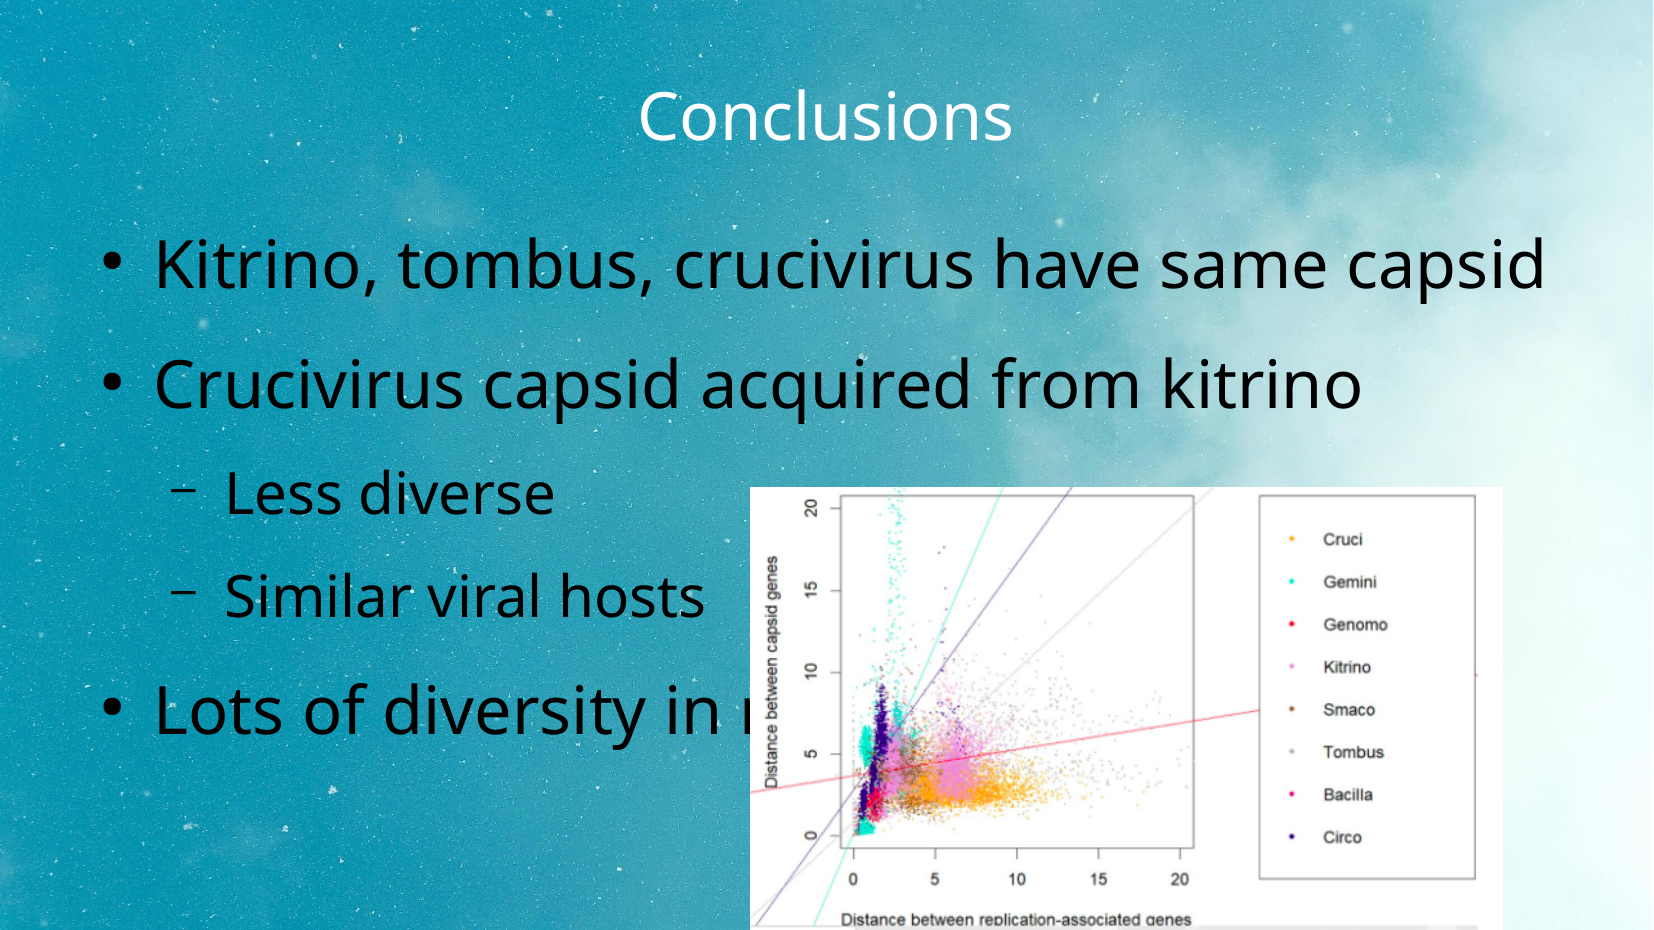

# Conclusions
Kitrino, tombus, crucivirus have same capsid
Crucivirus capsid acquired from kitrino
Less diverse
Similar viral hosts
Lots of diversity in rep